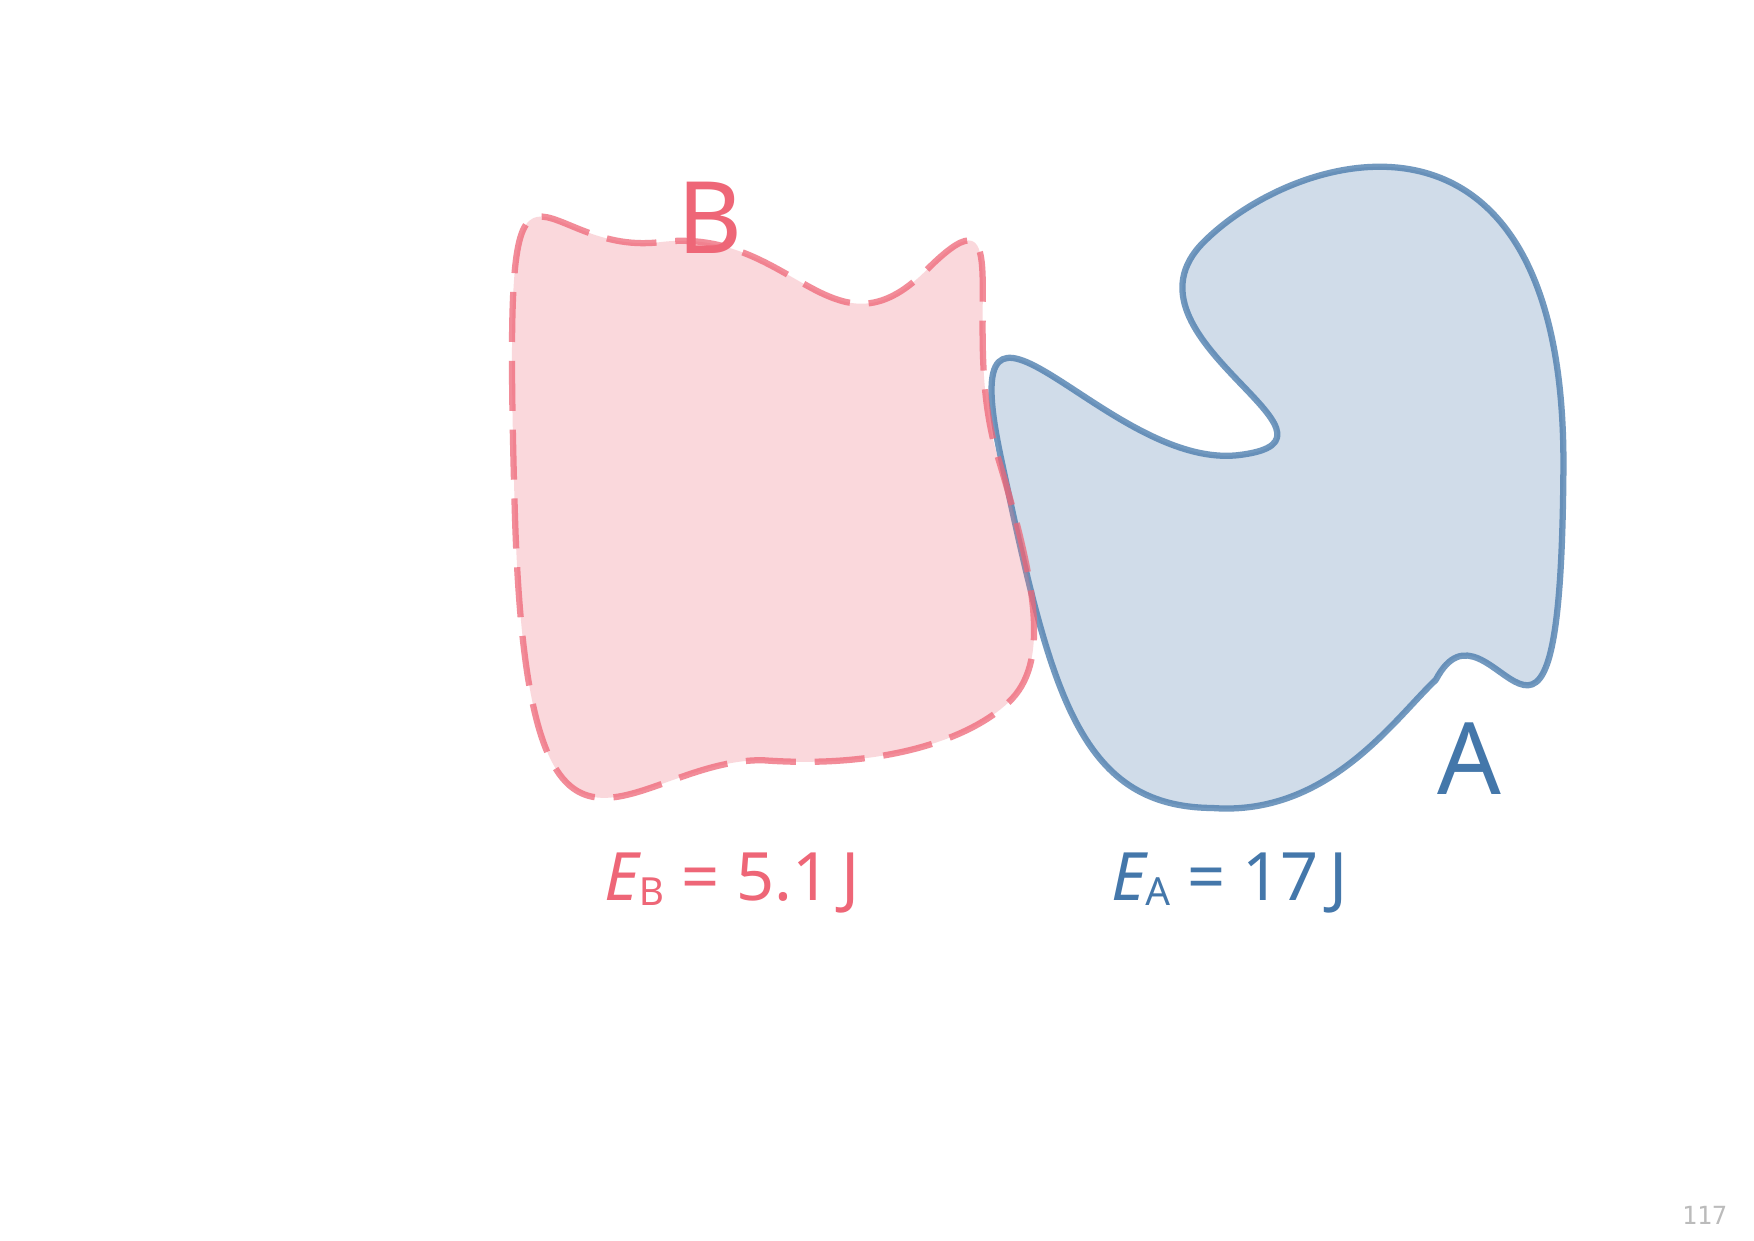

B
A
EB = 5.1 J
EA = 17 J